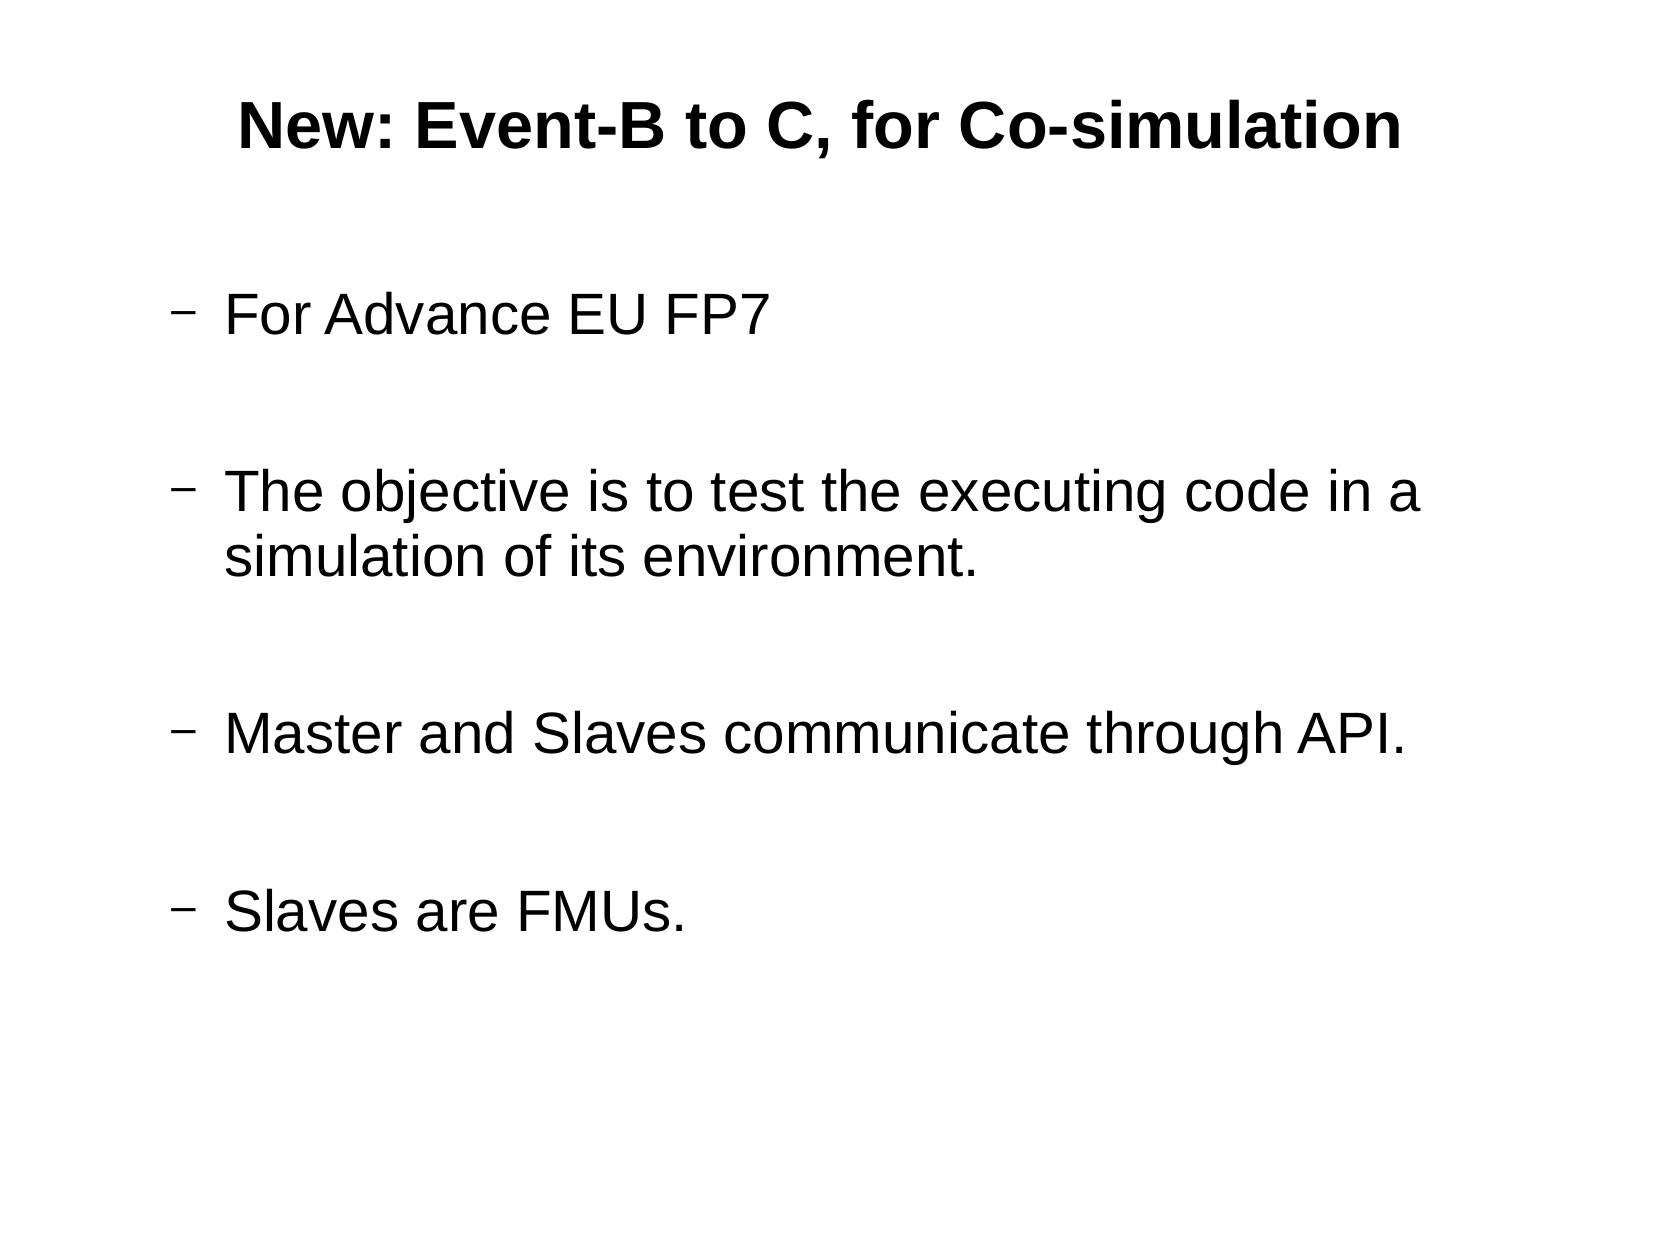

# New: Event-B to C, for Co-simulation
For Advance EU FP7
The objective is to test the executing code in a simulation of its environment.
Master and Slaves communicate through API.
Slaves are FMUs.